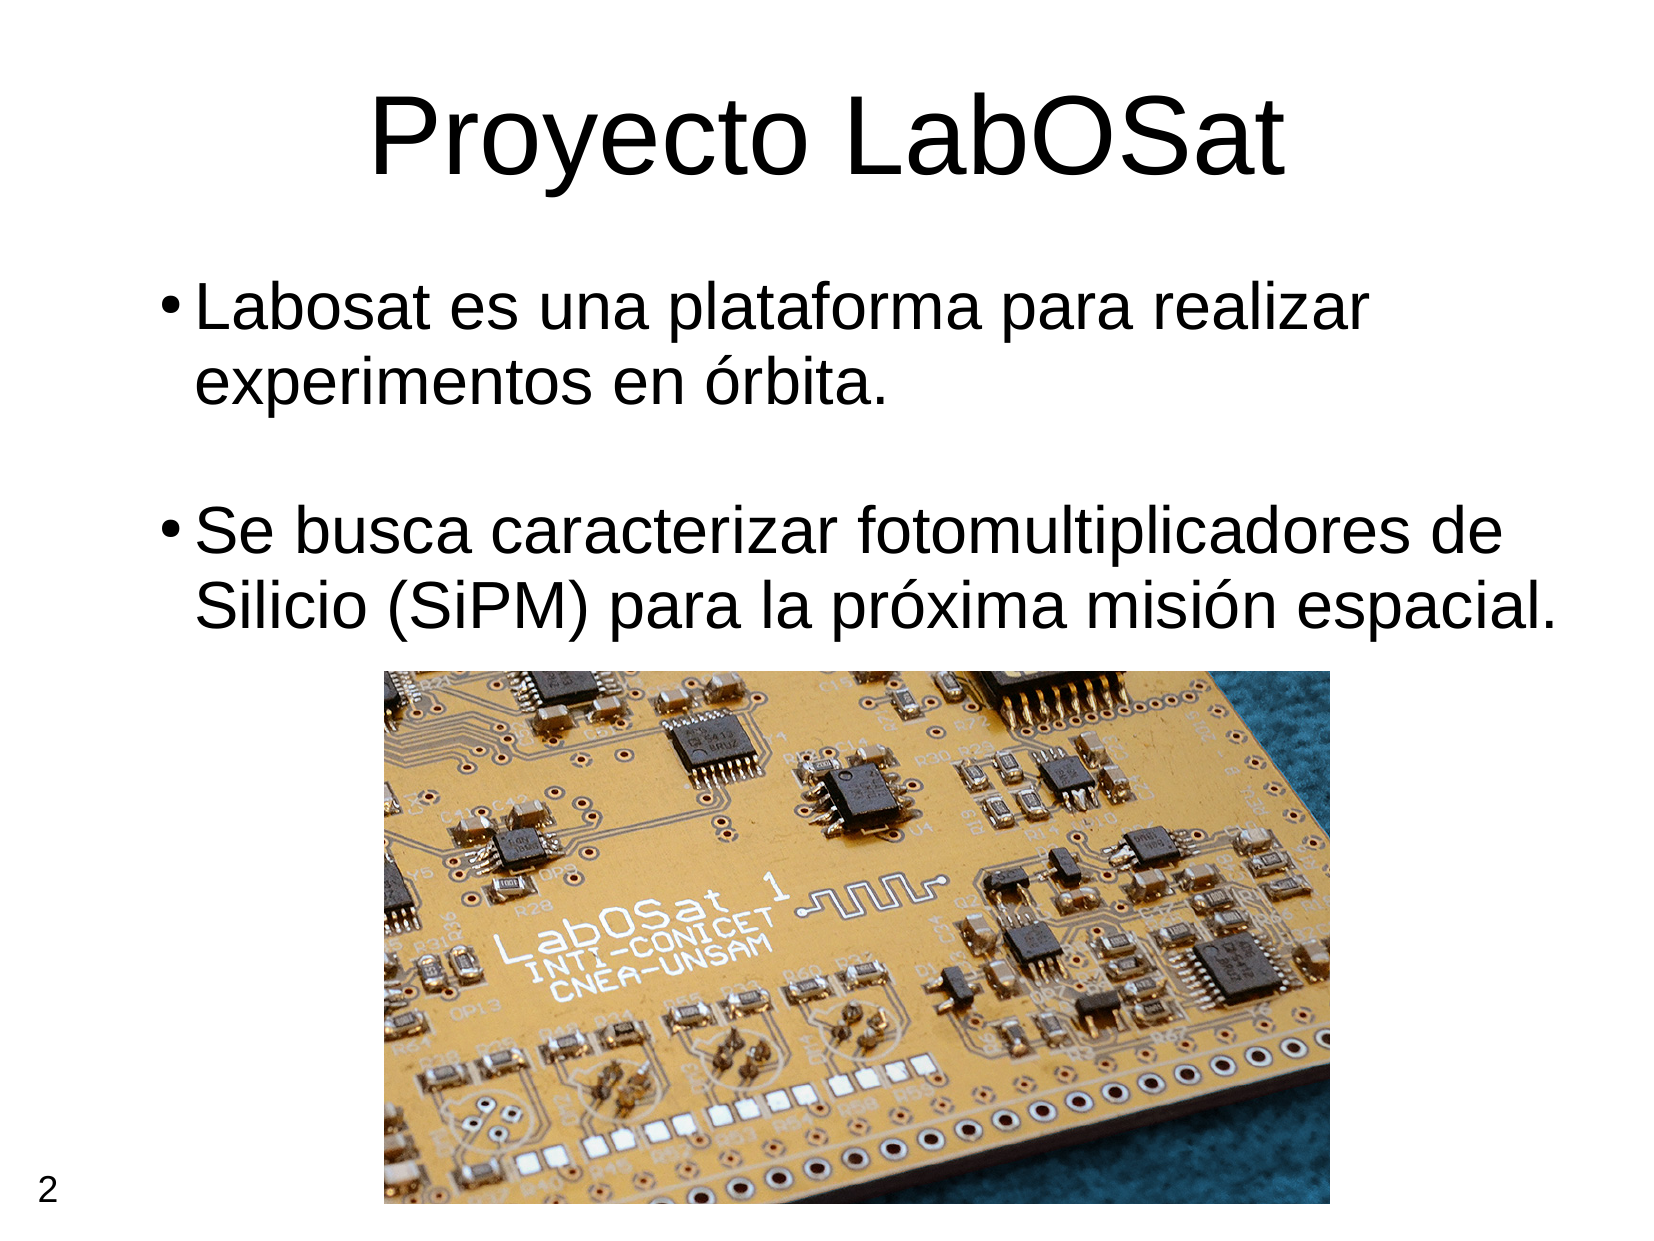

Proyecto LabOSat
Labosat es una plataforma para realizar
experimentos en órbita.
Se busca caracterizar fotomultiplicadores de
Silicio (SiPM) para la próxima misión espacial.